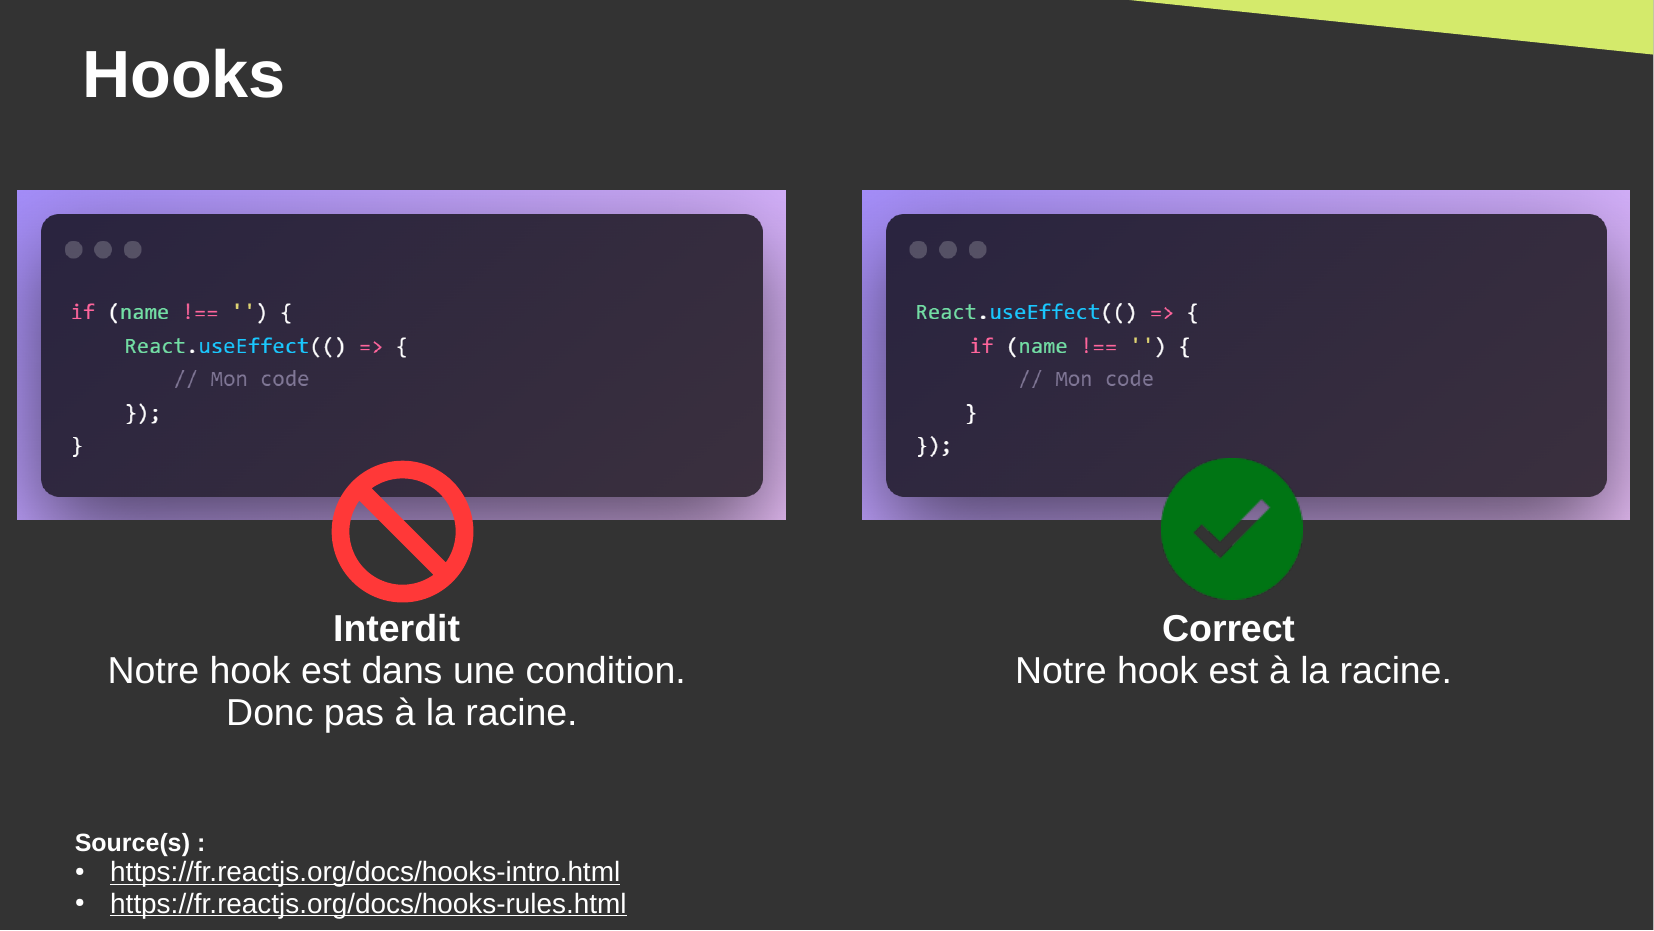

# Hooks
Interdit
Notre hook est dans une condition.
Donc pas à la racine.
Correct
Notre hook est à la racine.
Source(s) :
https://fr.reactjs.org/docs/hooks-intro.html
https://fr.reactjs.org/docs/hooks-rules.html